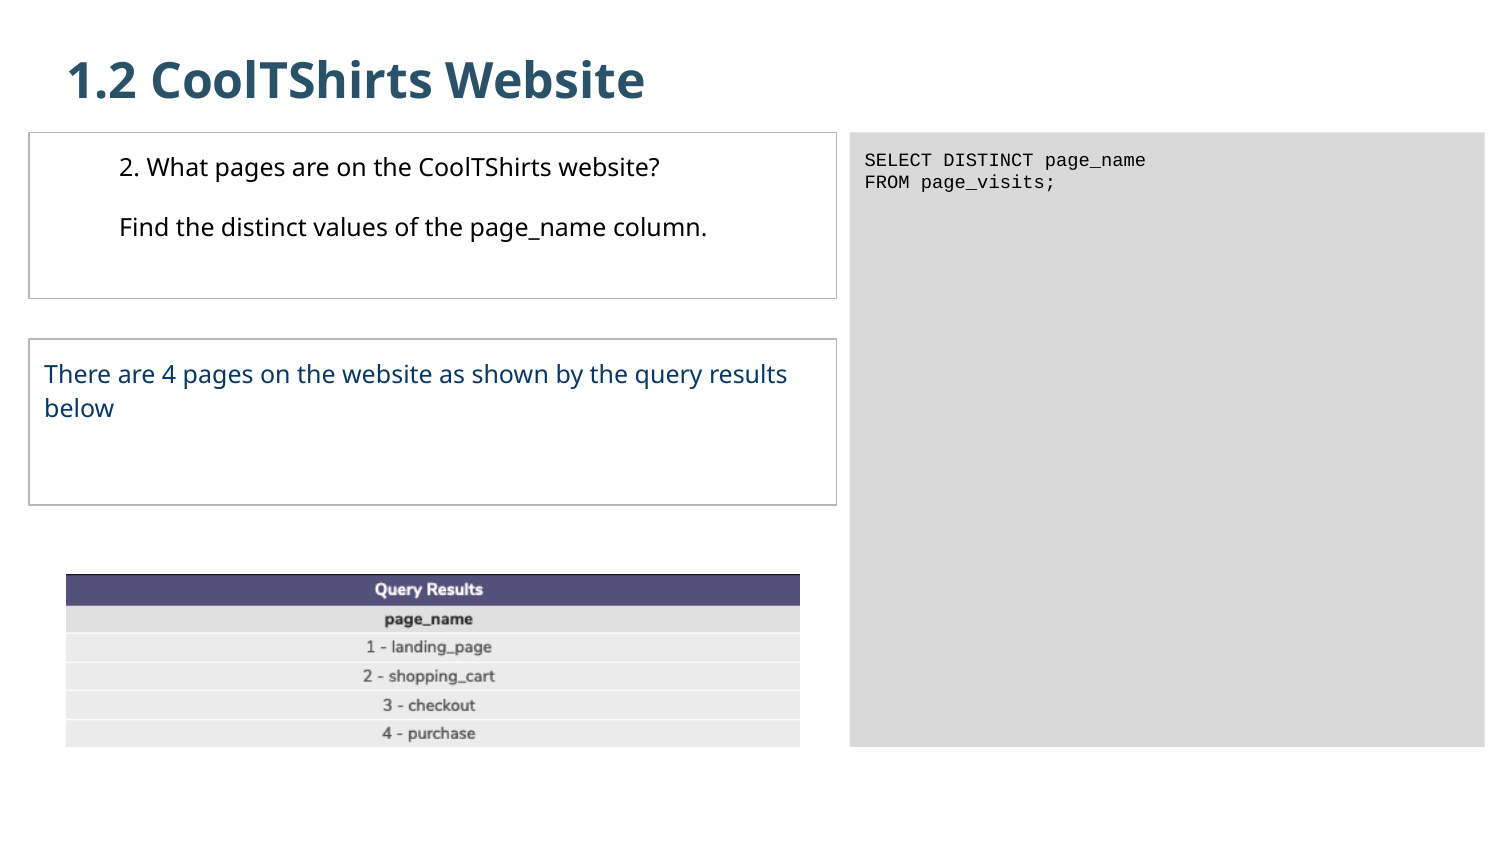

1.2 CoolTShirts Website
2. What pages are on the CoolTShirts website?
Find the distinct values of the page_name column.
SELECT DISTINCT page_name
FROM page_visits;
There are 4 pages on the website as shown by the query results below